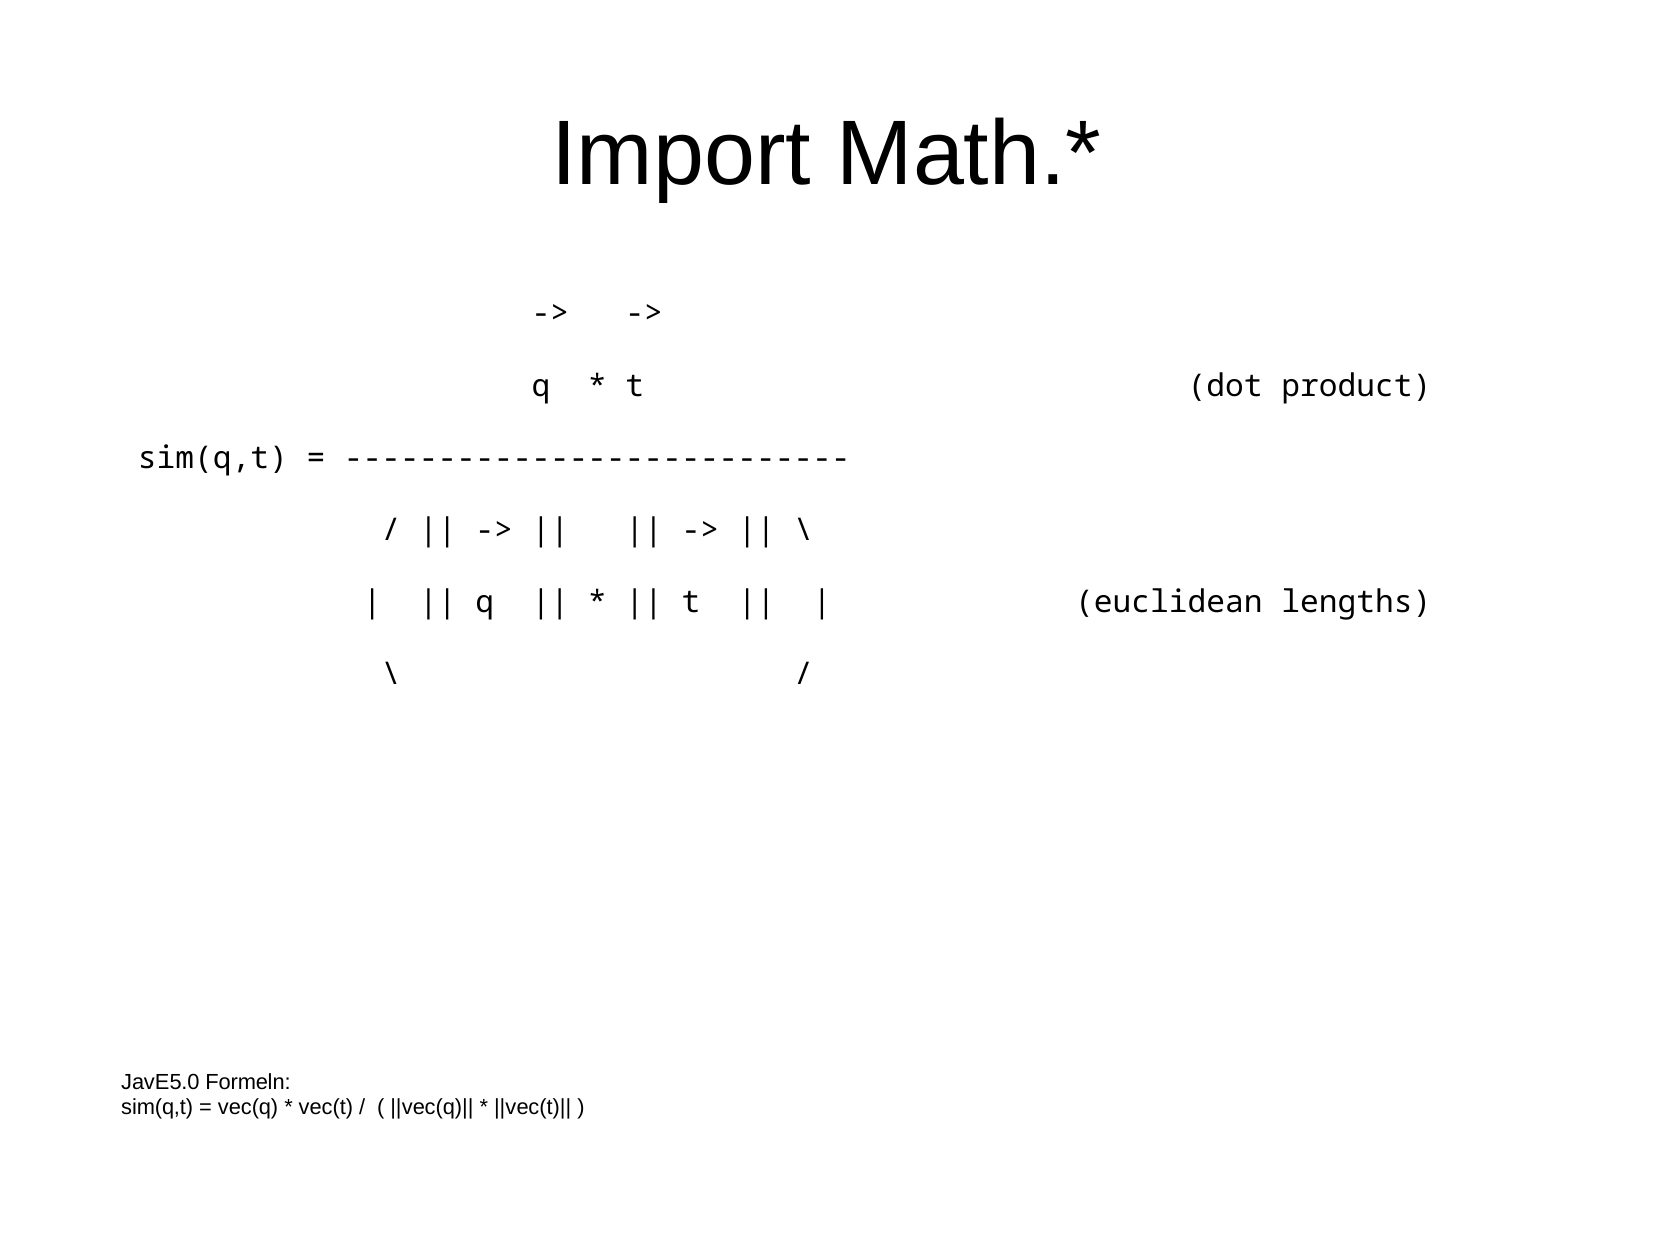

# Import Math.*
 -> ->
 q * t (dot product)
 sim(q,t) = ---------------------------
 / || -> || || -> || \
 | || q || * || t || | (euclidean lengths)
 \ /
JavE5.0 Formeln:
sim(q,t) = vec(q) * vec(t) / ( ||vec(q)|| * ||vec(t)|| )